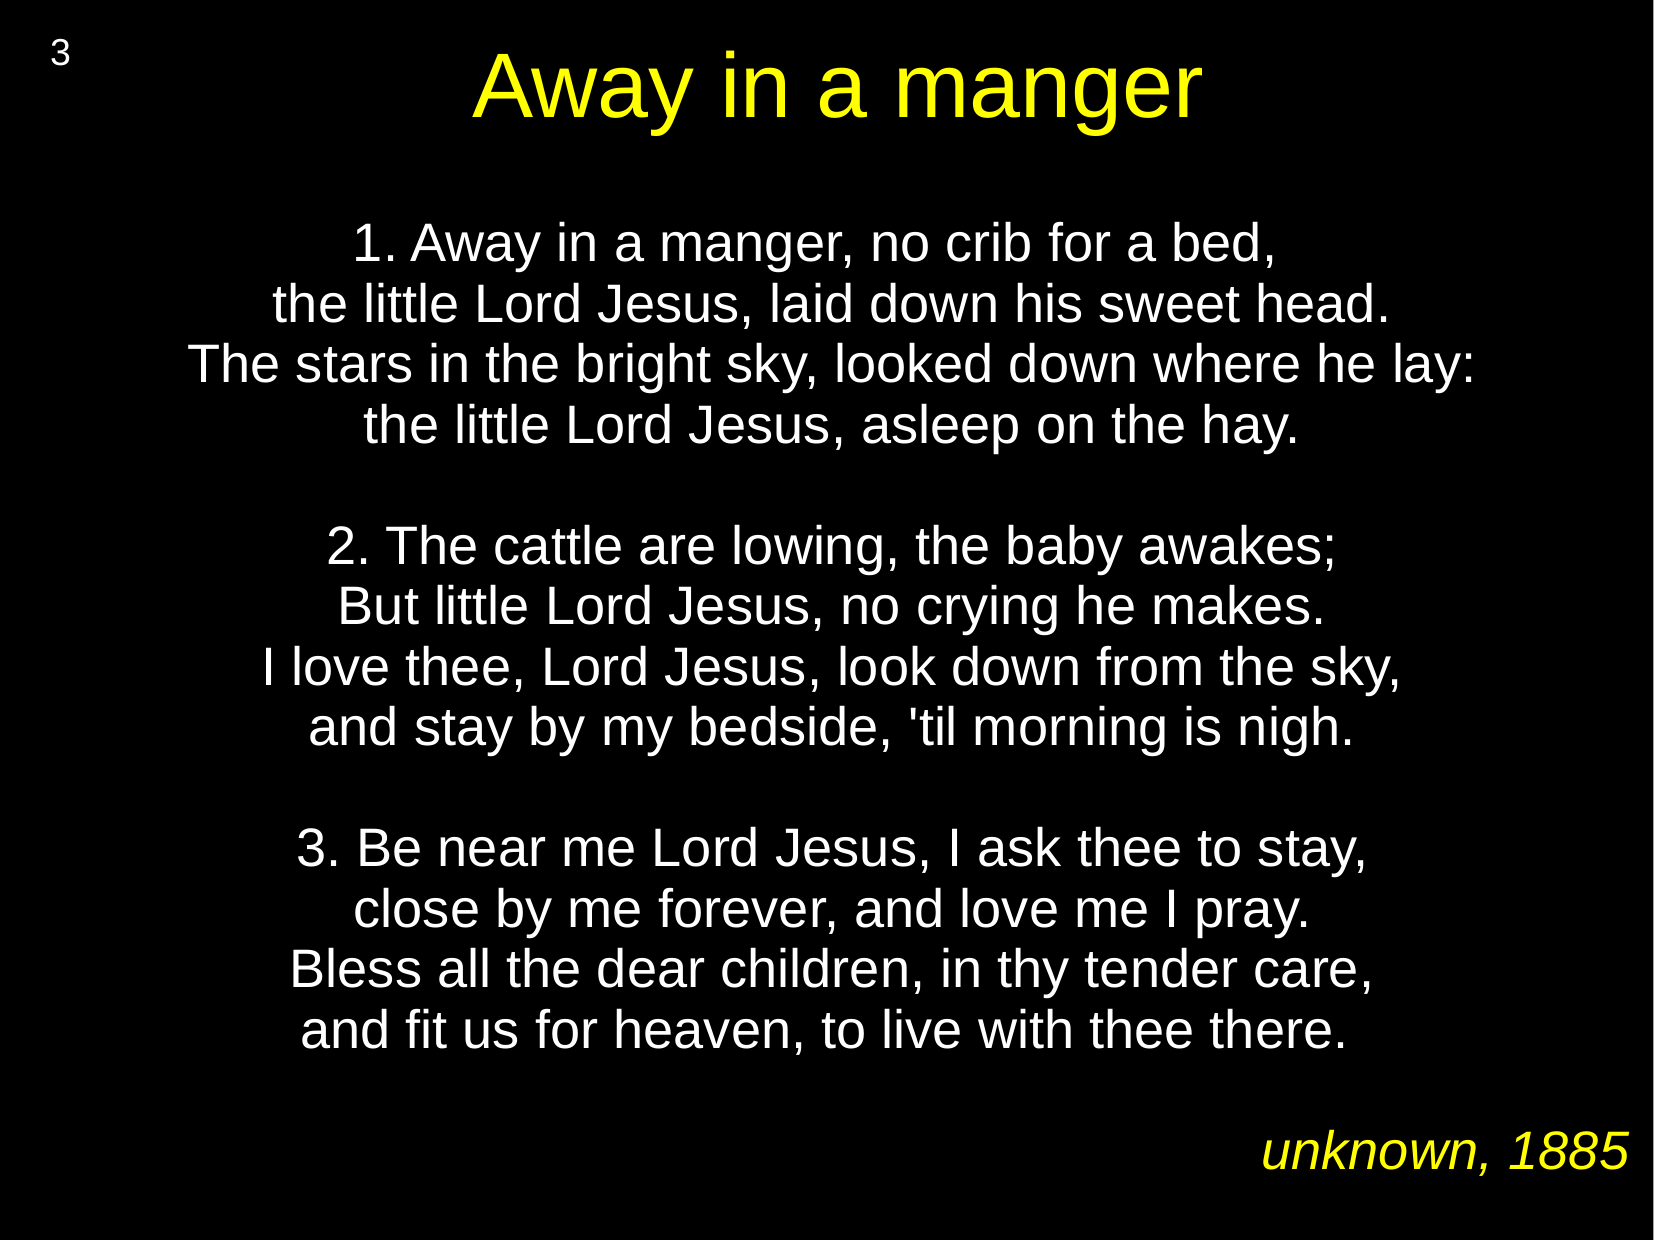

# Away in a manger
3
1. Away in a manger, no crib for a bed,
the little Lord Jesus, laid down his sweet head.
The stars in the bright sky, looked down where he lay:
the little Lord Jesus, asleep on the hay.
2. The cattle are lowing, the baby awakes;
But little Lord Jesus, no crying he makes.
I love thee, Lord Jesus, look down from the sky,
and stay by my bedside, 'til morning is nigh.
3. Be near me Lord Jesus, I ask thee to stay,
close by me forever, and love me I pray.
Bless all the dear children, in thy tender care,
and fit us for heaven, to live with thee there.
unknown, 1885